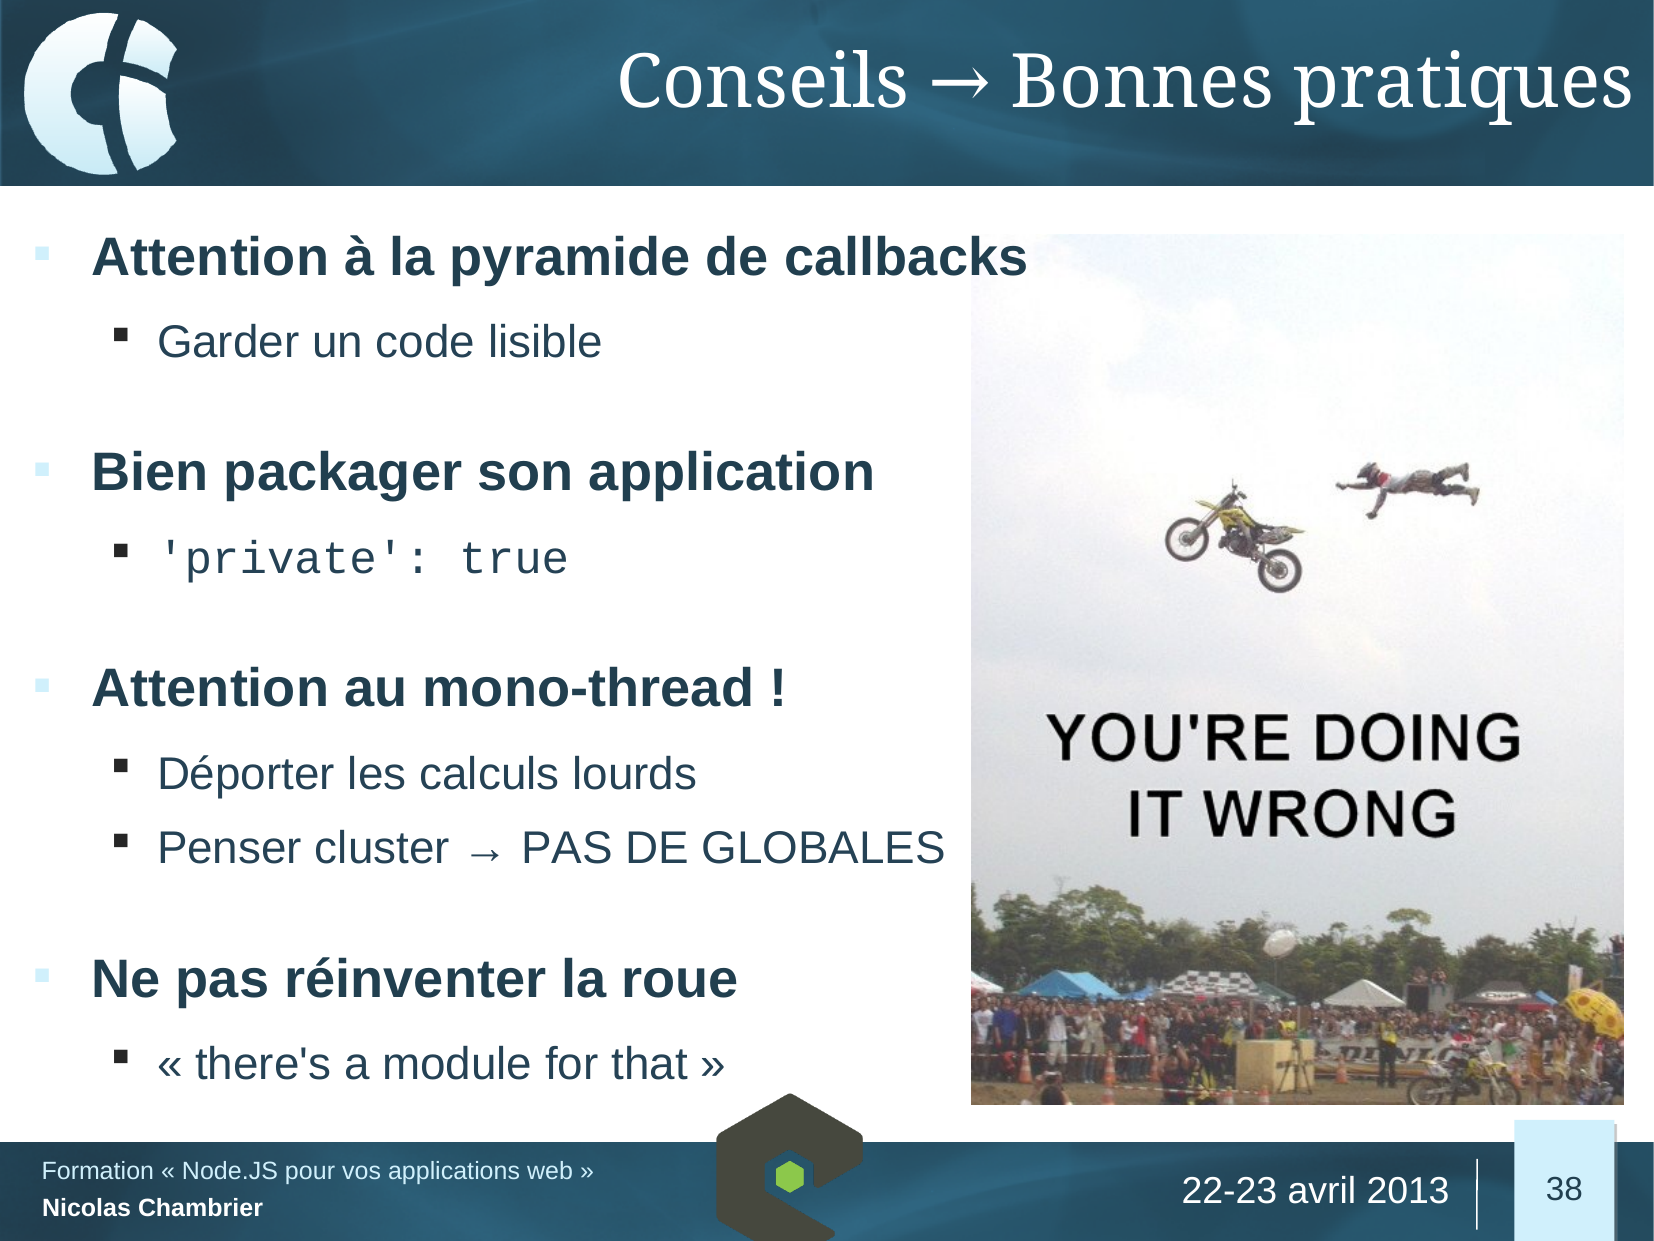

Conseils → Bonnes pratiques
# Attention à la pyramide de callbacks
Garder un code lisible
Bien packager son application
'private': true
Attention au mono-thread !
Déporter les calculs lourds
Penser cluster → PAS DE GLOBALES
Ne pas réinventer la roue
« there's a module for that »